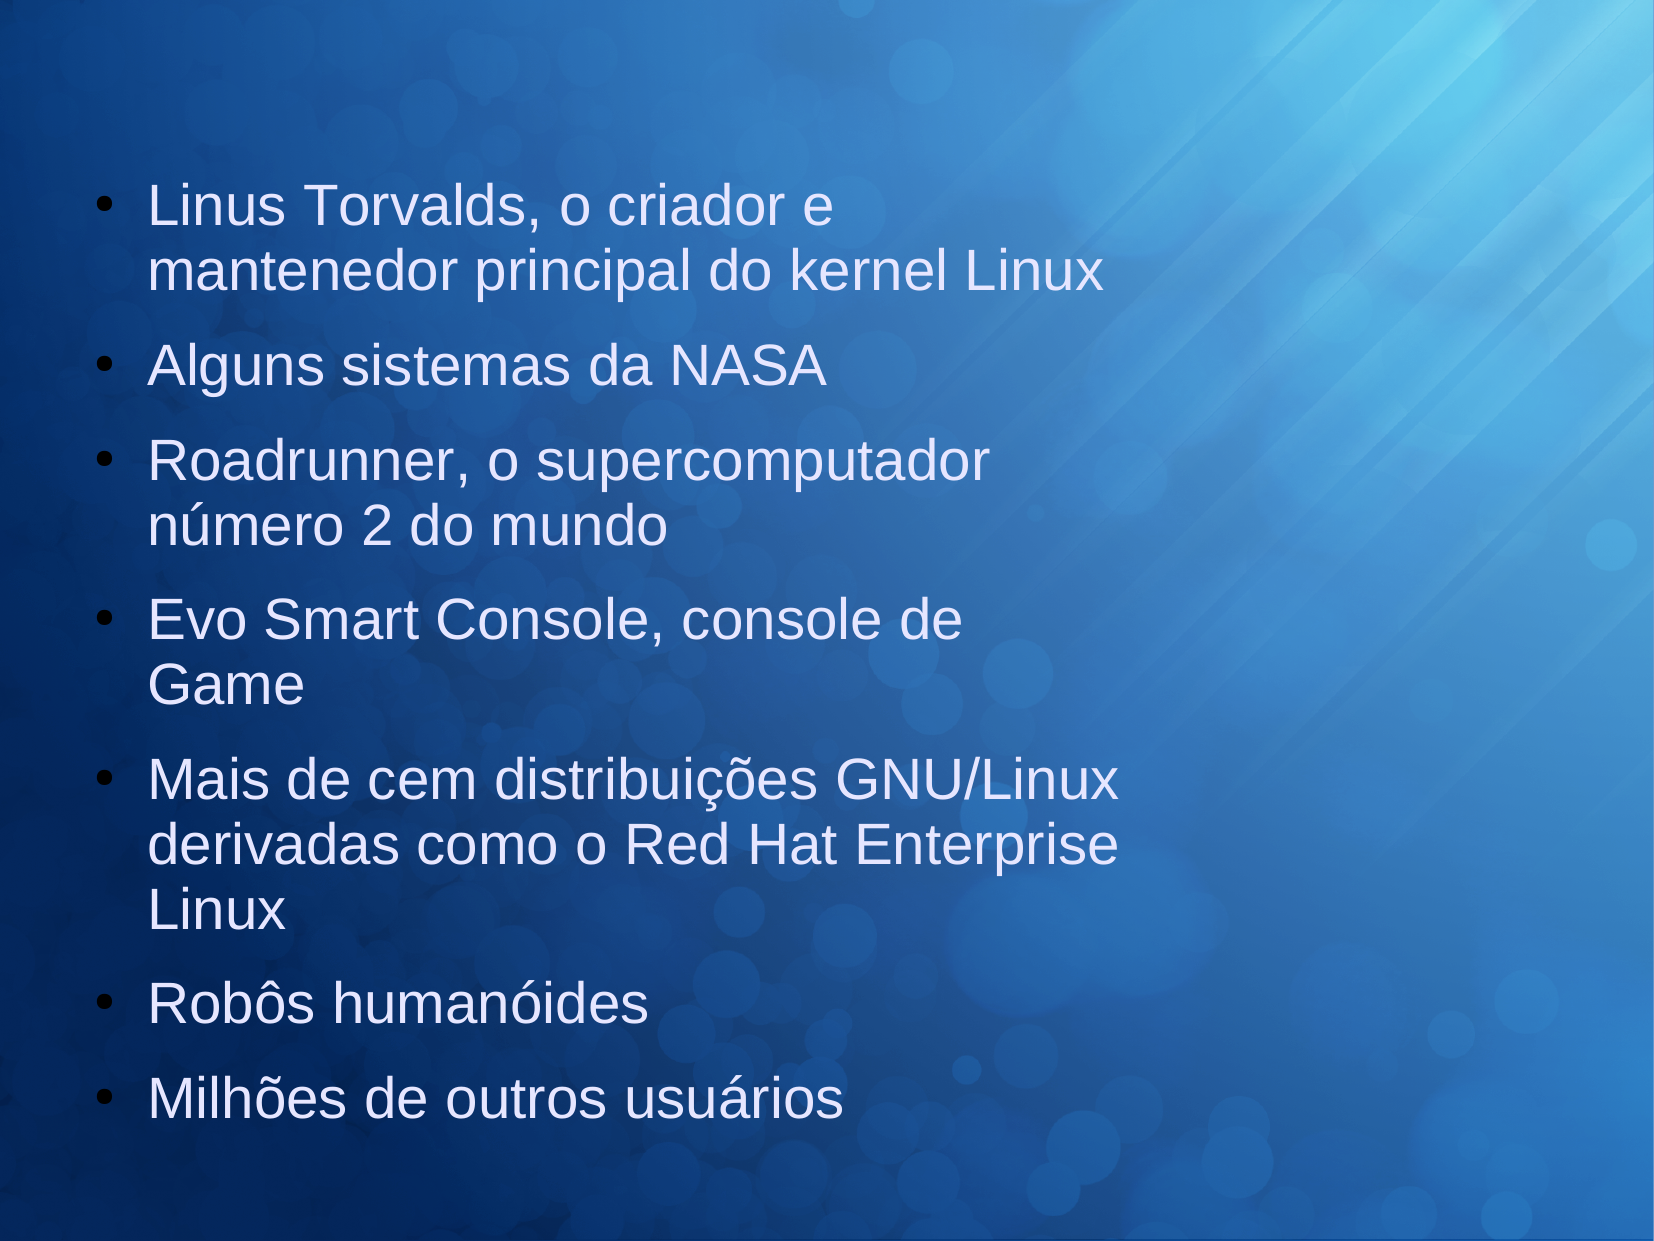

# Linus Torvalds, o criador e mantenedor principal do kernel Linux
Alguns sistemas da NASA
Roadrunner, o supercomputador número 2 do mundo
Evo Smart Console, console de Game
Mais de cem distribuições GNU/Linux derivadas como o Red Hat Enterprise Linux
Robôs humanóides
Milhões de outros usuários